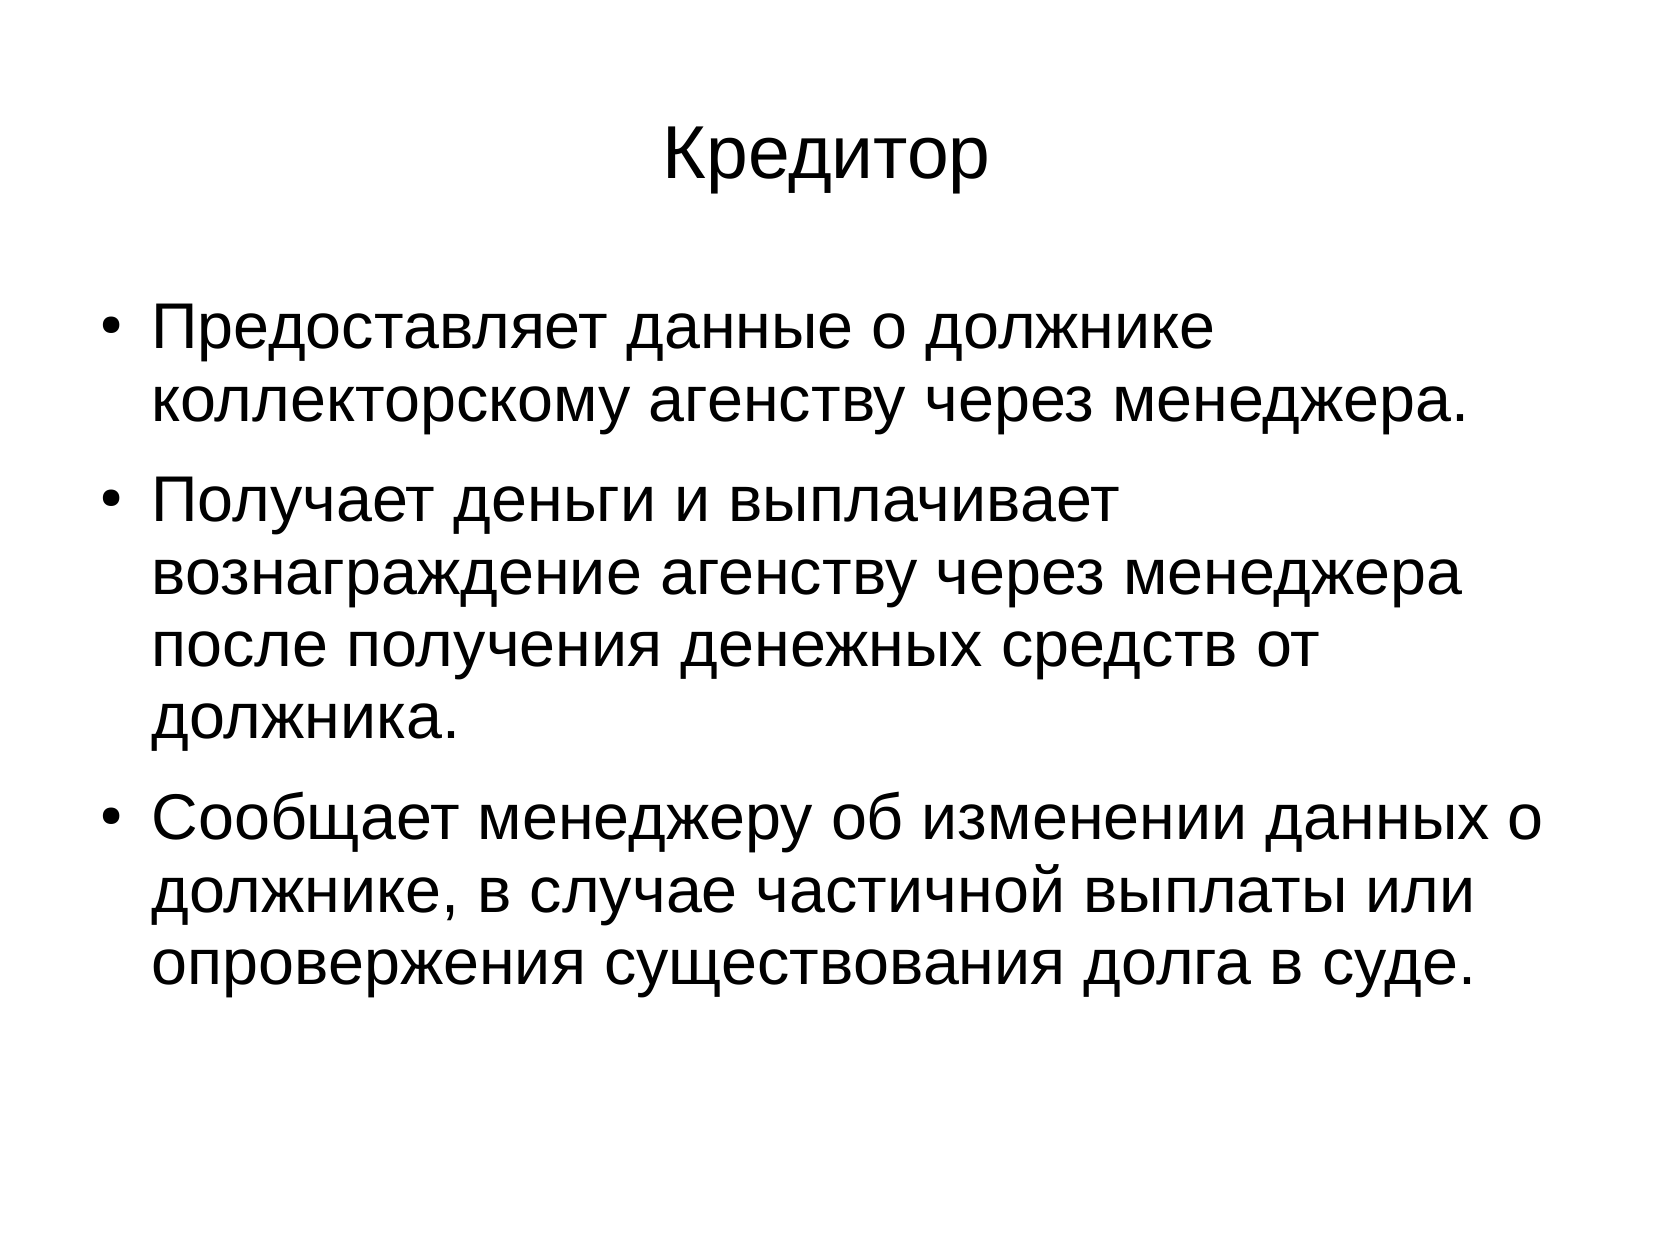

# Кредитор
Предоставляет данные о должнике коллекторскому агенству через менеджера.
Получает деньги и выплачивает вознаграждение агенству через менеджера после получения денежных средств от должника.
Сообщает менеджеру об изменении данных о должнике, в случае частичной выплаты или опровержения существования долга в суде.